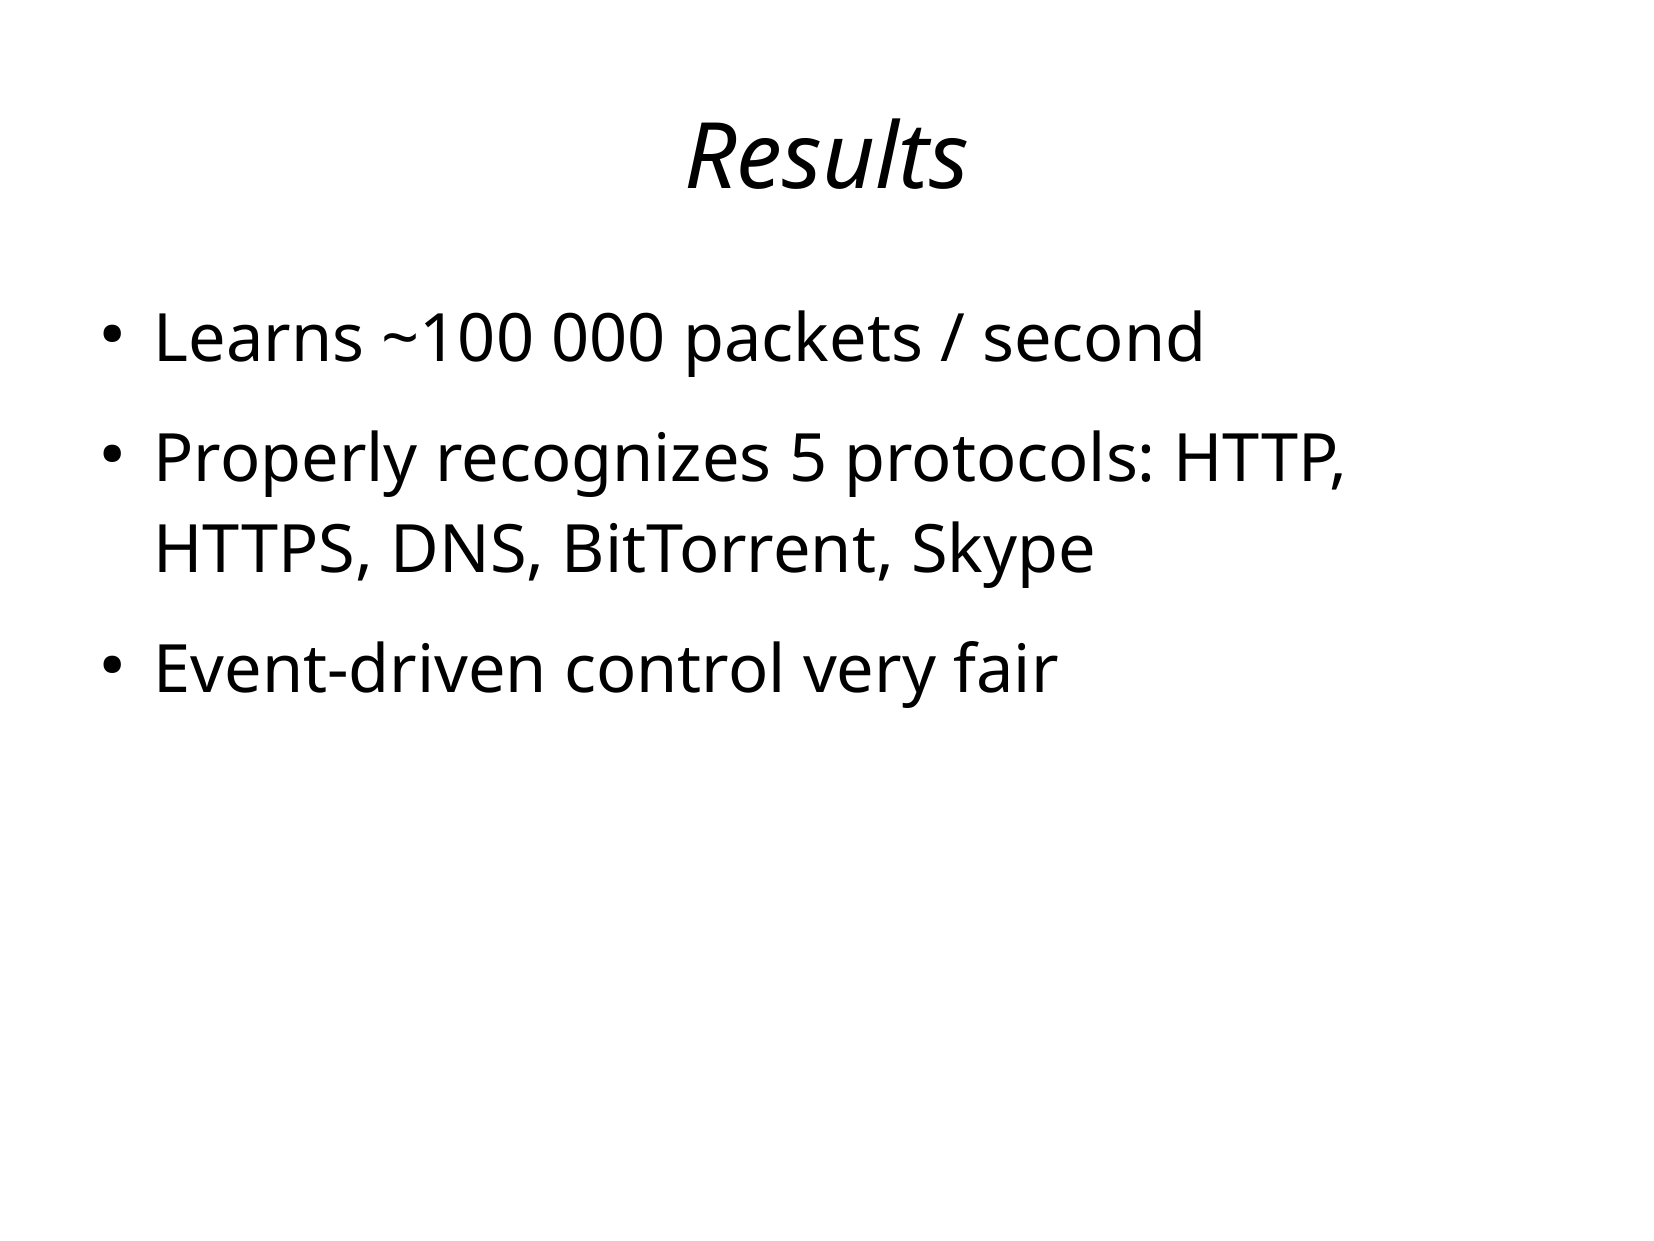

# Results
Learns ~100 000 packets / second
Properly recognizes 5 protocols: HTTP, HTTPS, DNS, BitTorrent, Skype
Event-driven control very fair